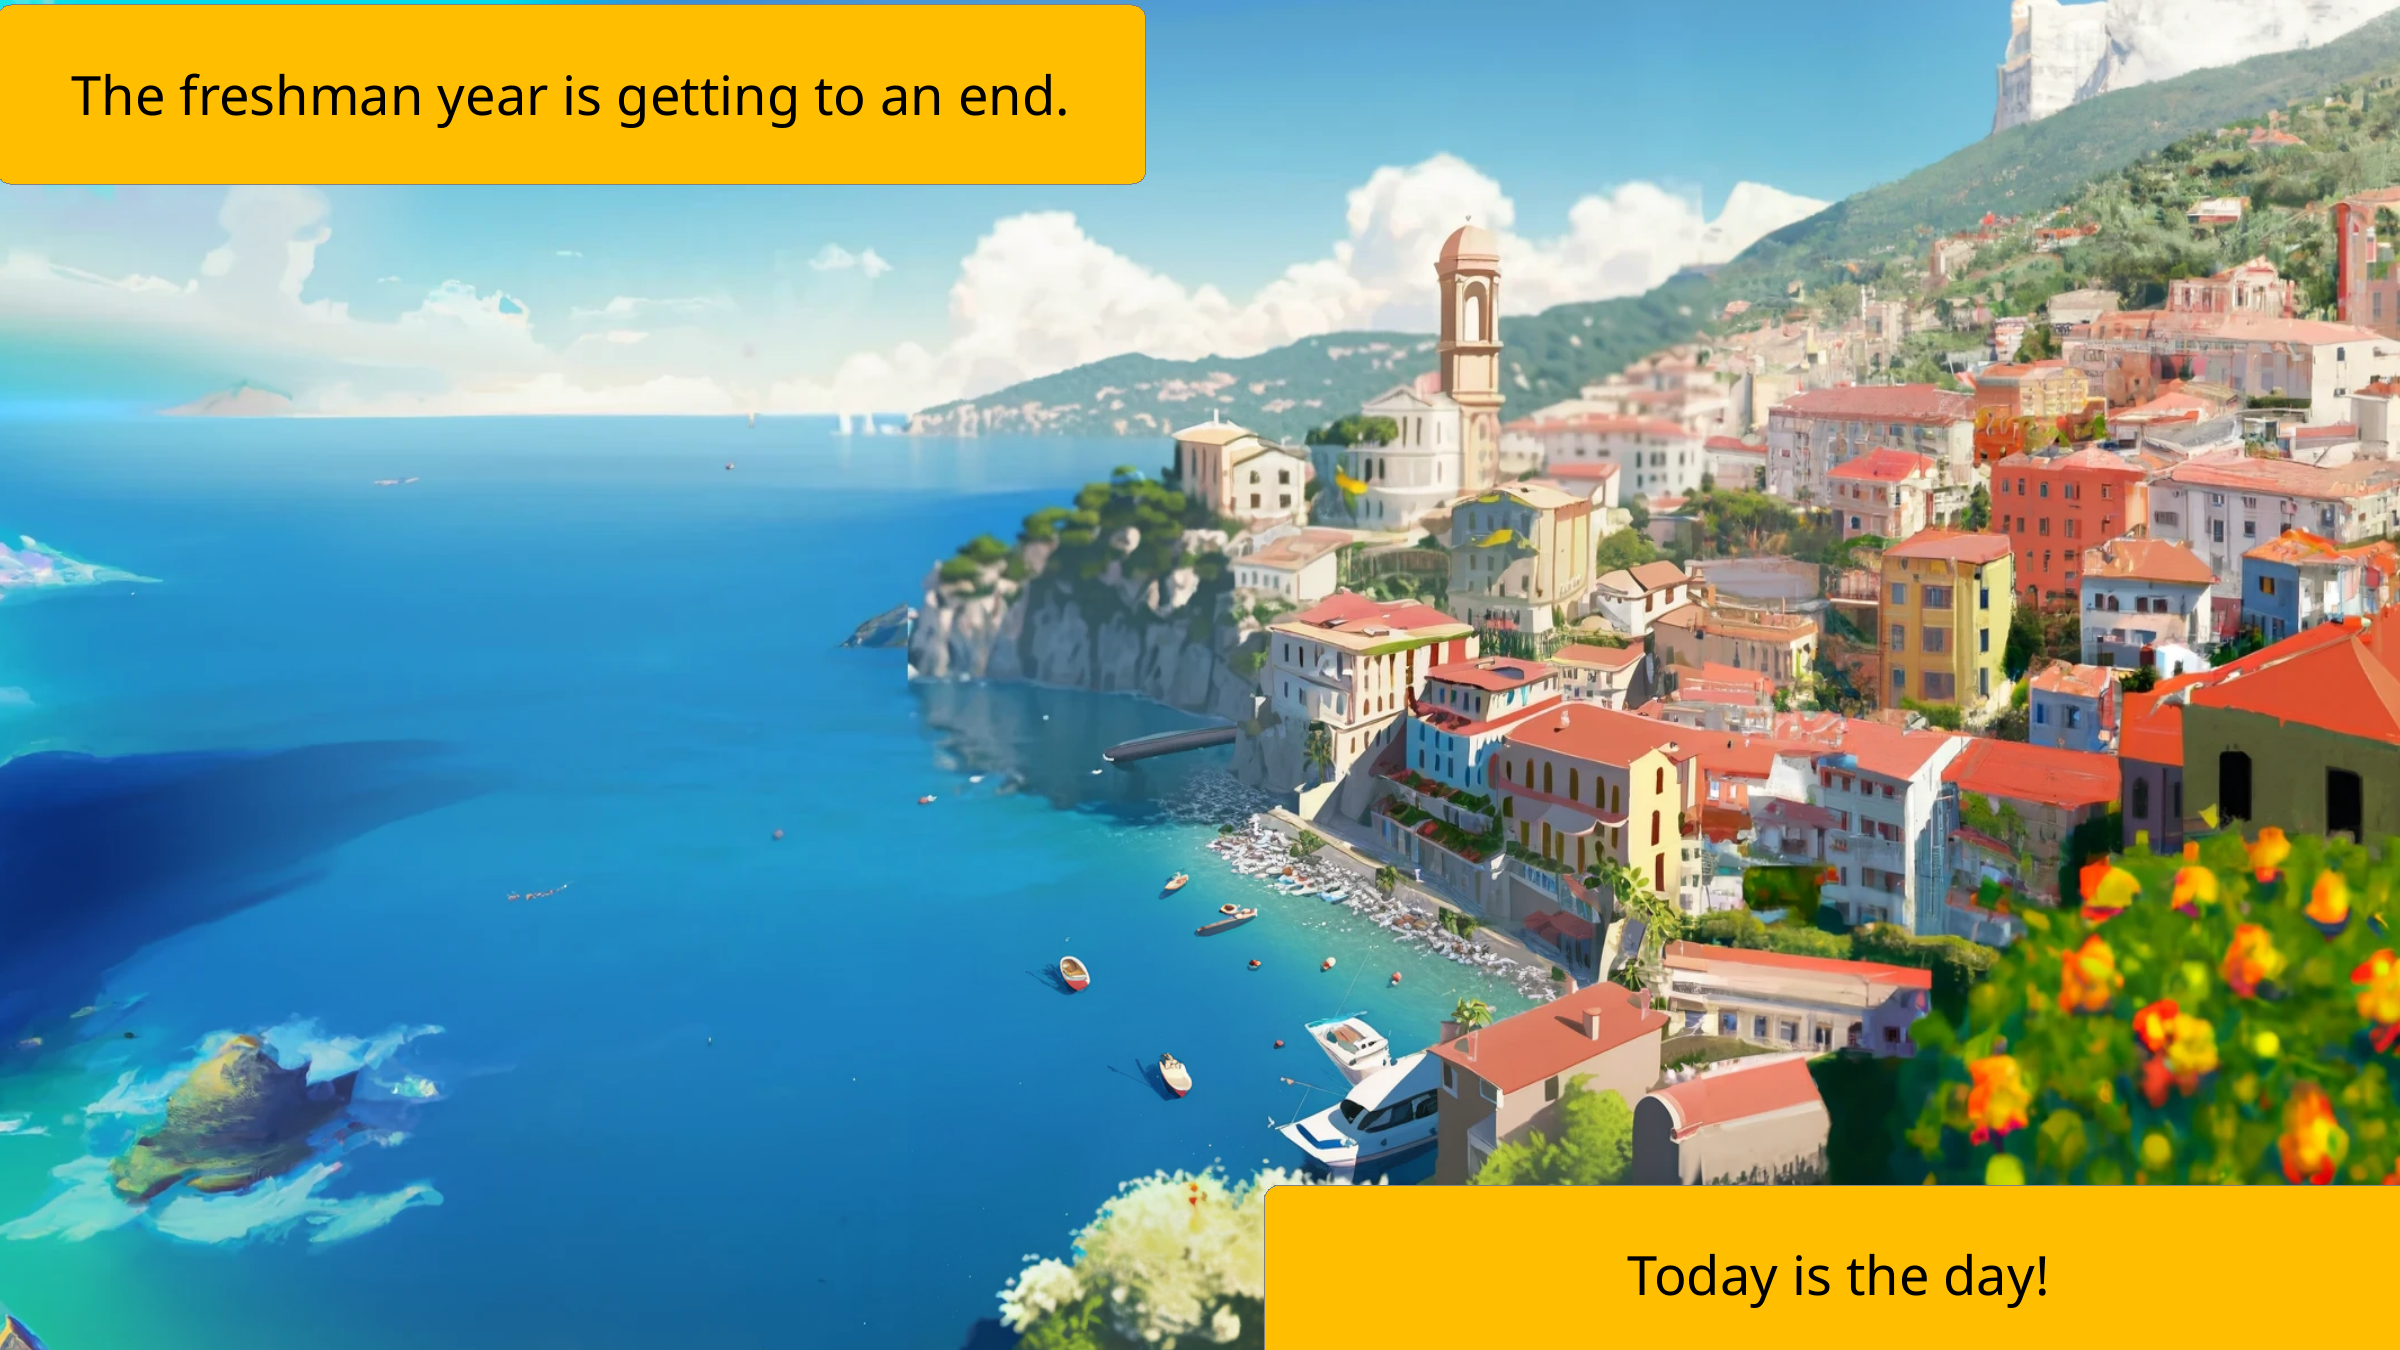

The freshman year is getting to an end.
Today is the day!